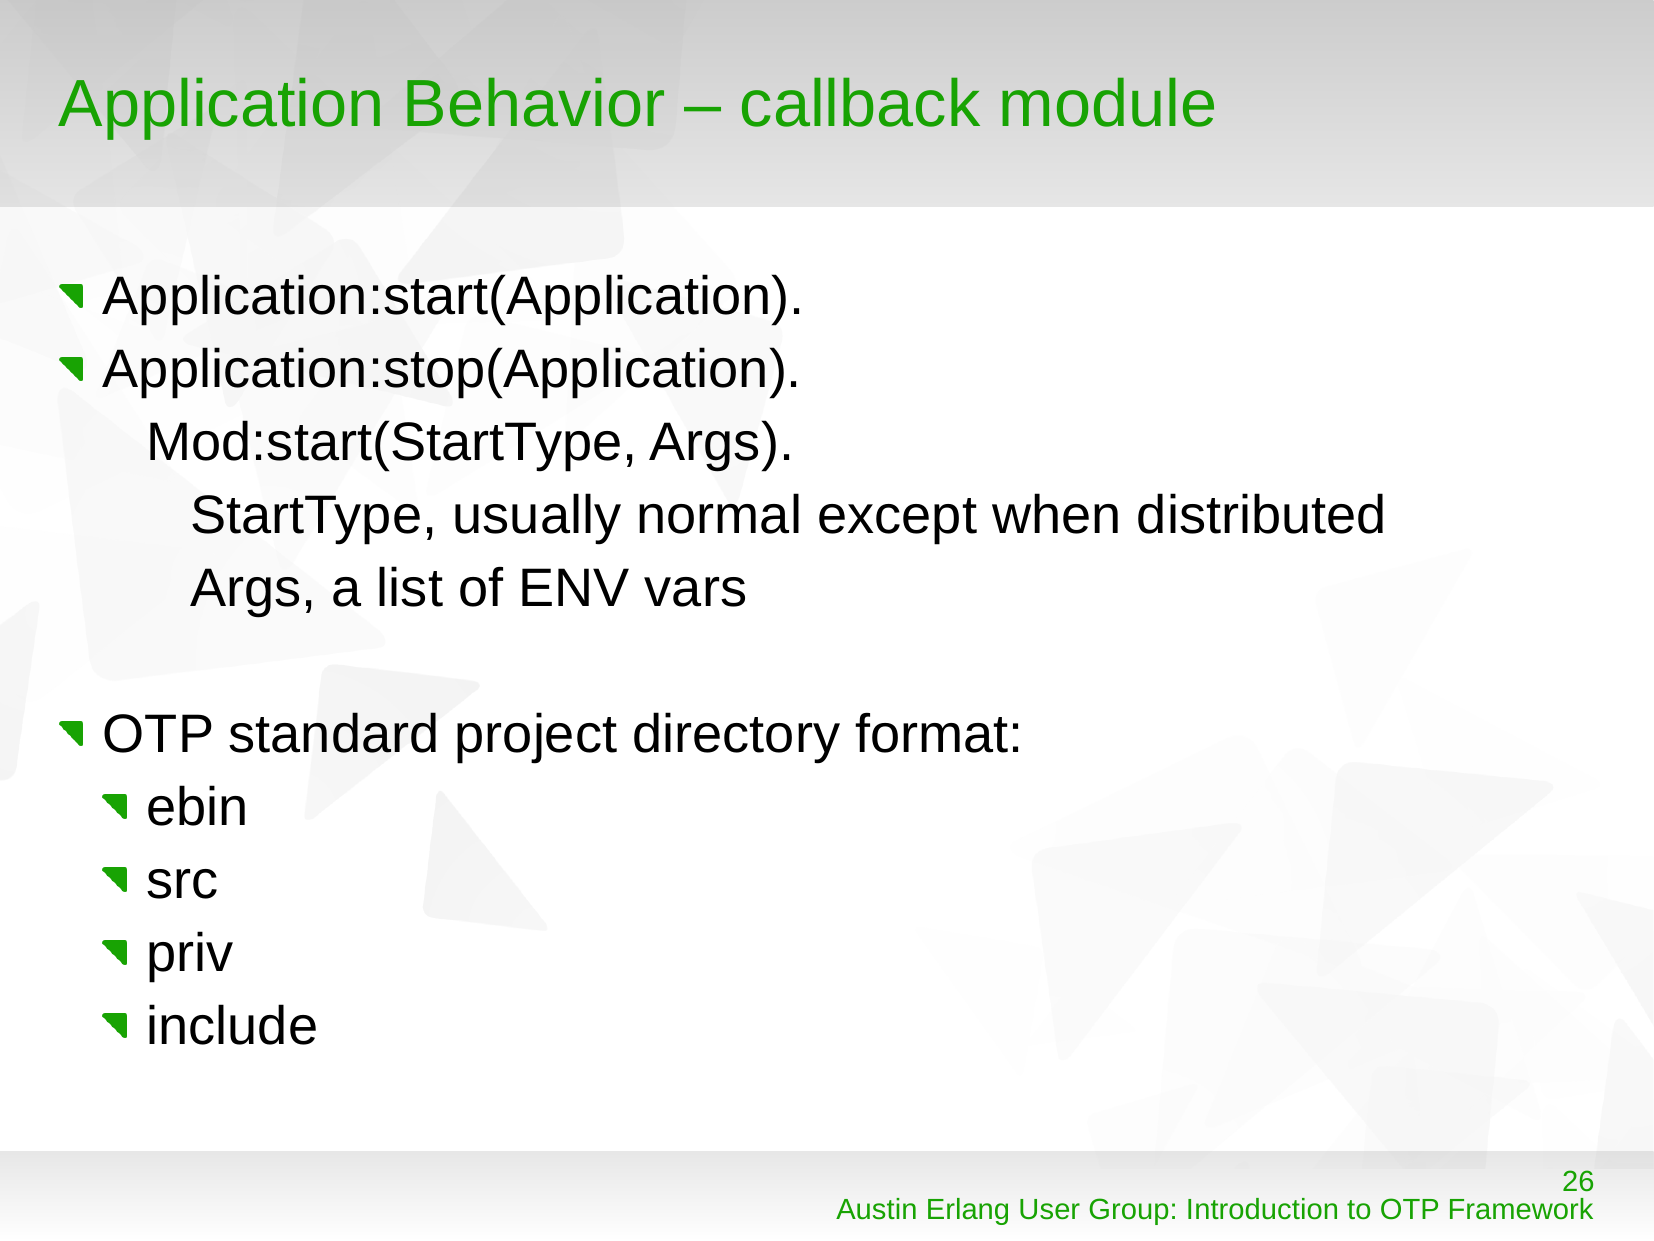

# Application Behavior – callback module
Application:start(Application).
Application:stop(Application).
Mod:start(StartType, Args).
StartType, usually normal except when distributed
Args, a list of ENV vars
OTP standard project directory format:
ebin
src
priv
include
26
Austin Erlang User Group: Introduction to OTP Framework